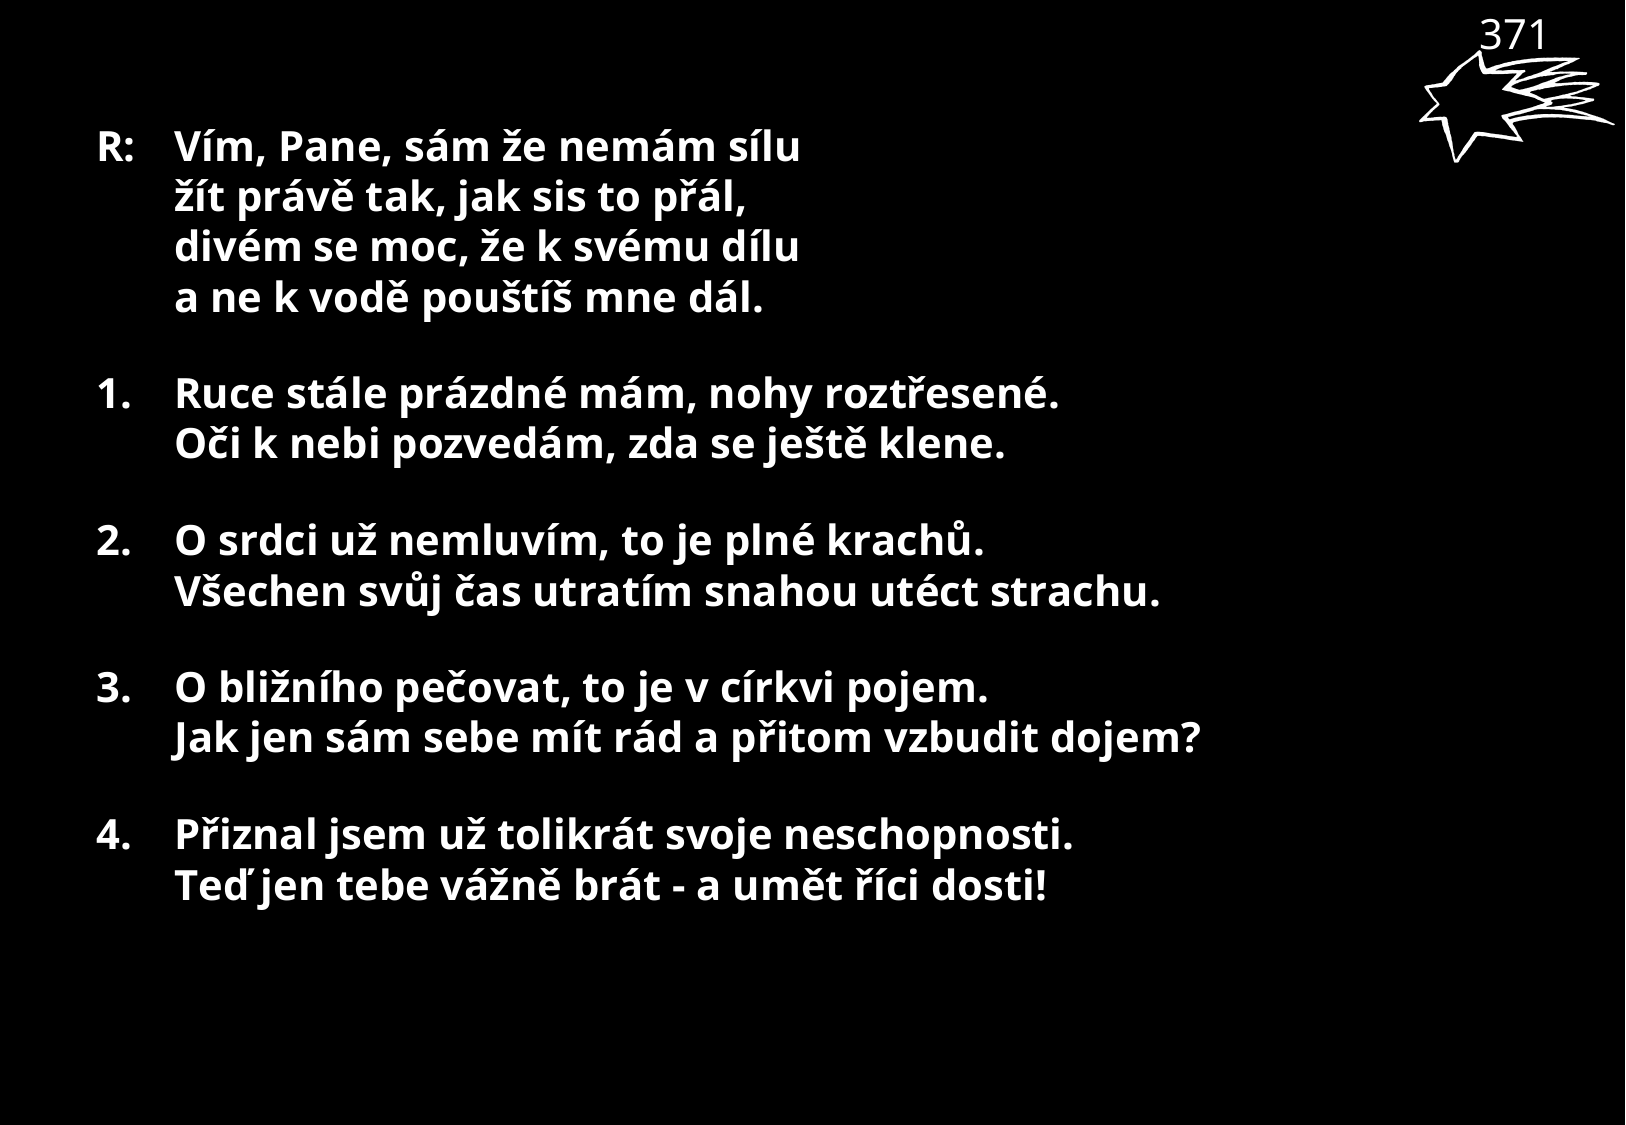

371
# R: 	Vím, Pane, sám že nemám sílu žít právě tak, jak sis to přál, divém se moc, že k svému dílu a ne k vodě pouštíš mne dál.
1. 	Ruce stále prázdné mám, nohy roztřesené.
Oči k nebi pozvedám, zda se ještě klene.
2.	O srdci už nemluvím, to je plné krachů.
Všechen svůj čas utratím snahou utéct strachu.
O bližního pečovat, to je v církvi pojem.
Jak jen sám sebe mít rád a přitom vzbudit dojem?
4.	Přiznal jsem už tolikrát svoje neschopnosti.
Teď jen tebe vážně brát - a umět říci dosti!